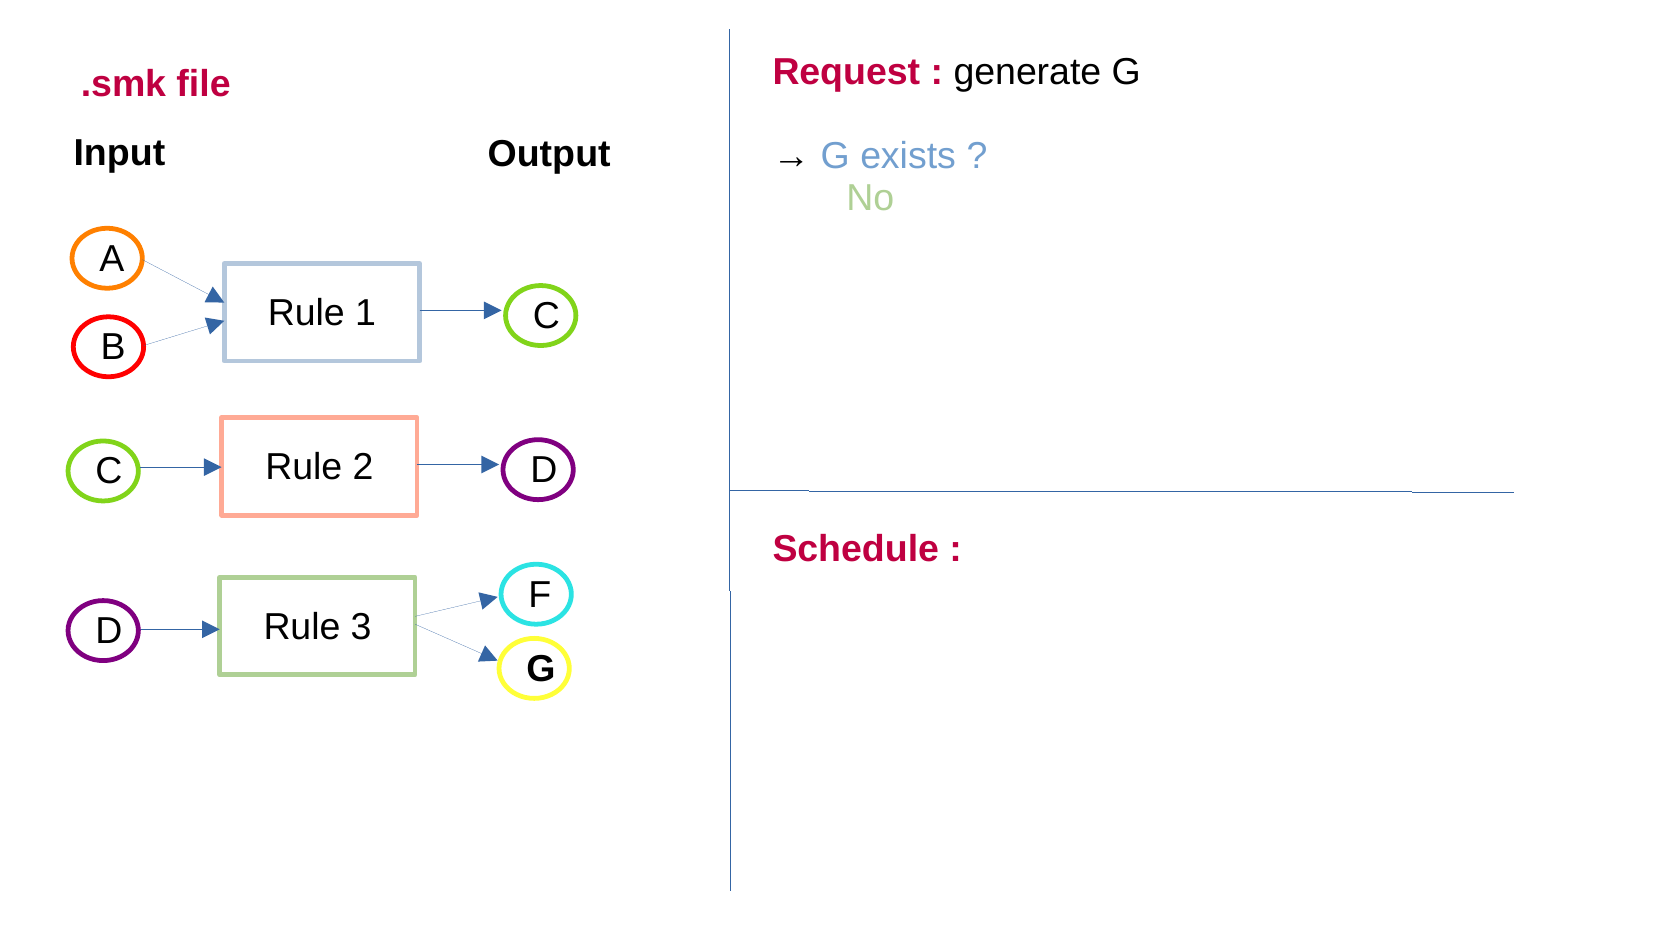

Request : generate G
→ G exists ?
	No
.smk file
Input
Output
A
Rule 1
C
B
Rule 2
D
C
Schedule :
F
Rule 3
D
G